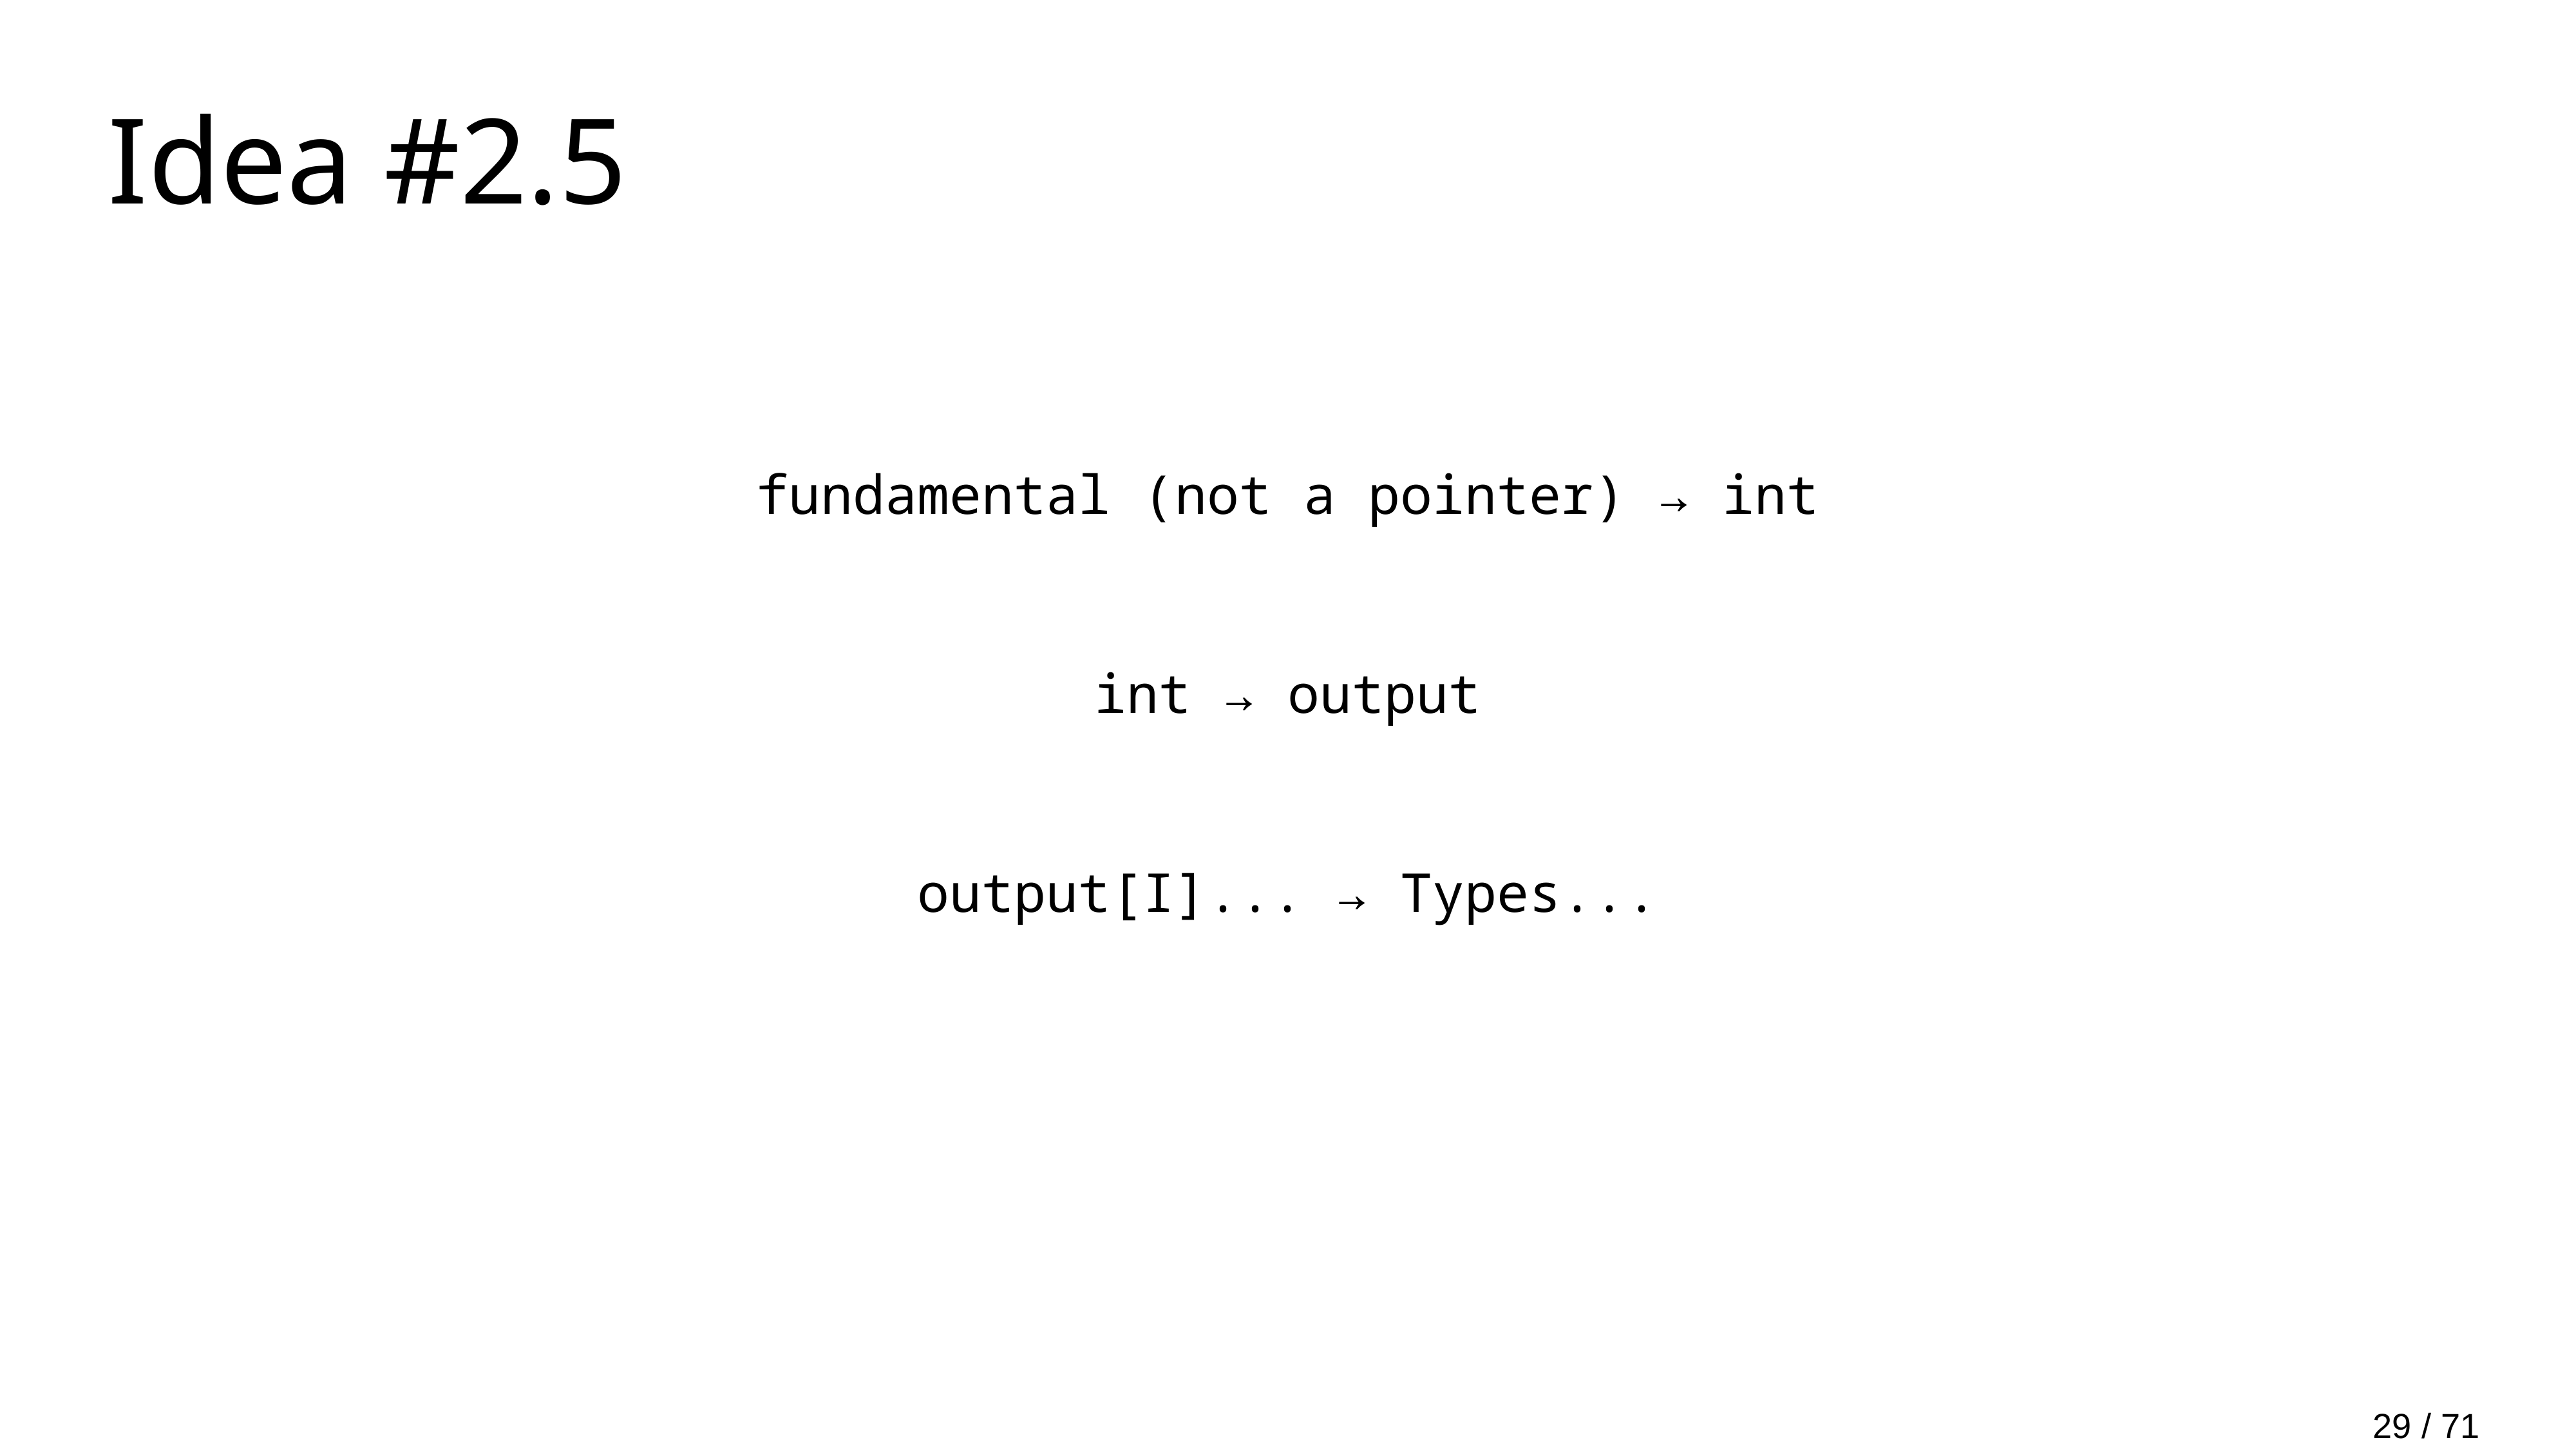

# Idea #2.5
fundamental (not a pointer) → int
int → output
output[I]... → Types...